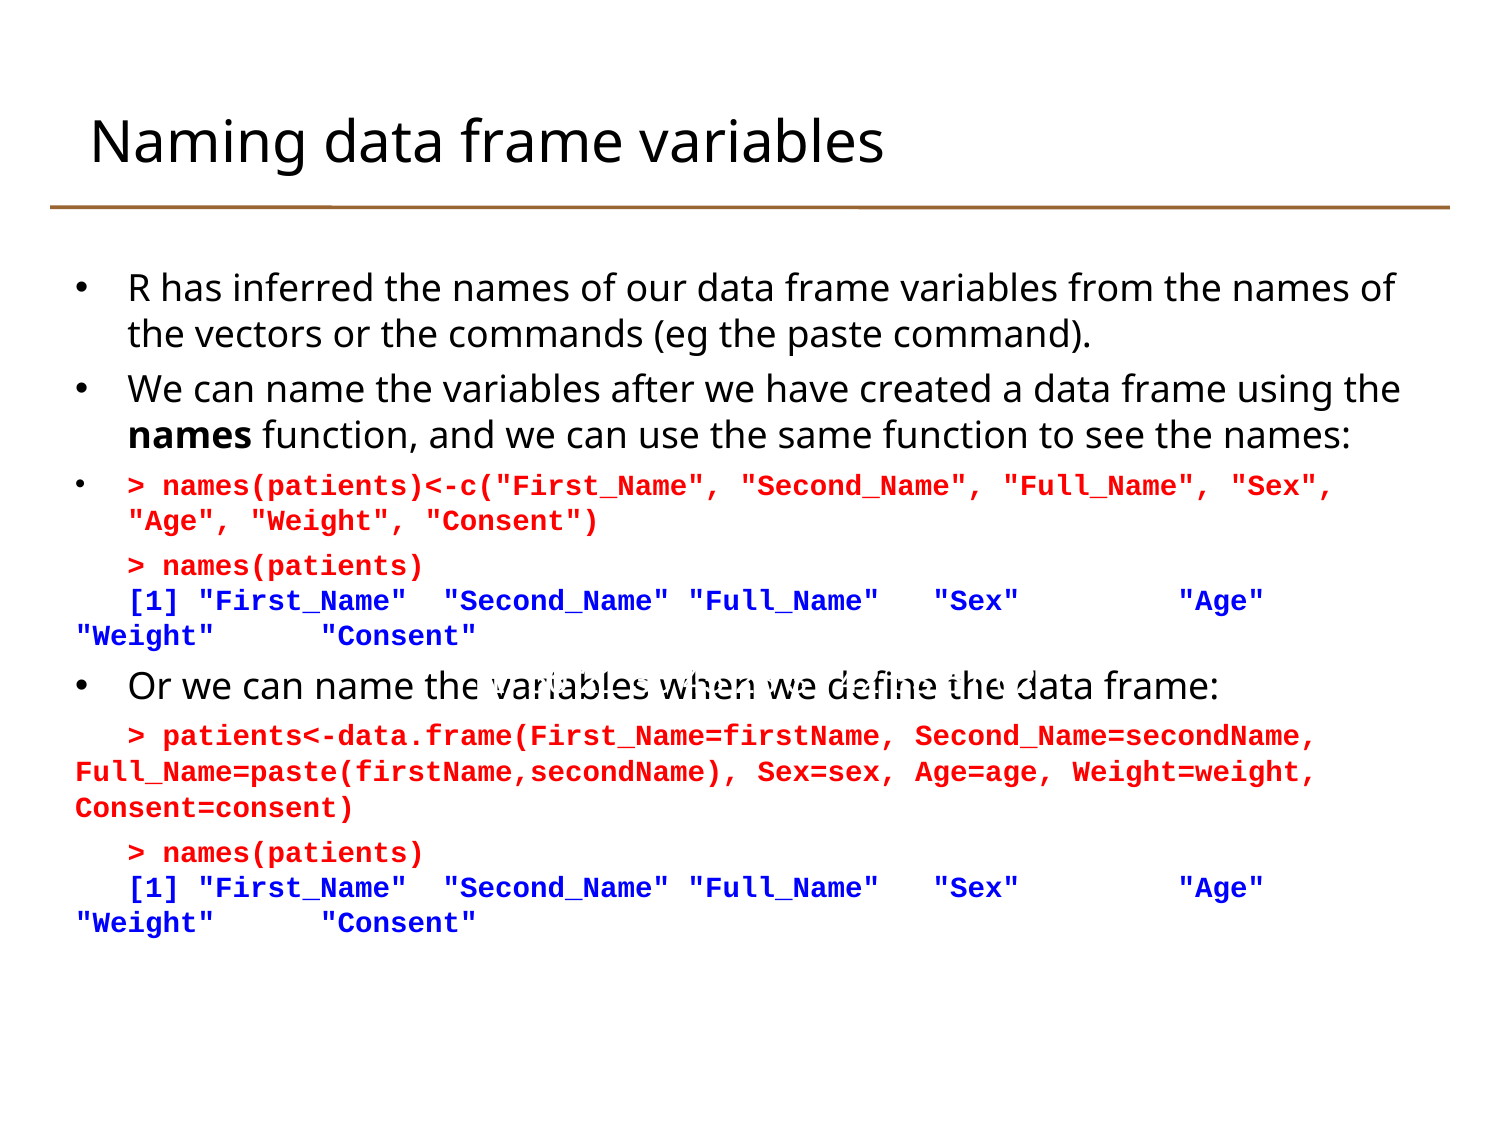

Naming data frame variables
R has inferred the names of our data frame variables from the names of the vectors or the commands (eg the paste command).
We can name the variables after we have created a data frame using the names function, and we can use the same function to see the names:
> names(patients)<-c("First_Name", "Second_Name", "Full_Name", "Sex", "Age", "Weight", "Consent")
> names(patients)
 [1] "First_Name" "Second_Name" "Full_Name" "Sex" "Age" "Weight" "Consent"
Or we can name the variables when we define the data frame:
 > patients<-data.frame(First_Name=firstName, Second_Name=secondName, Full_Name=paste(firstName,secondName), Sex=sex, Age=age, Weight=weight, Consent=consent)
 > names(patients)
 [1] "First_Name" "Second_Name" "Full_Name" "Sex" "Age" "Weight" "Consent"
 [1] 50 21 35 45 28 31 42 33 57 62